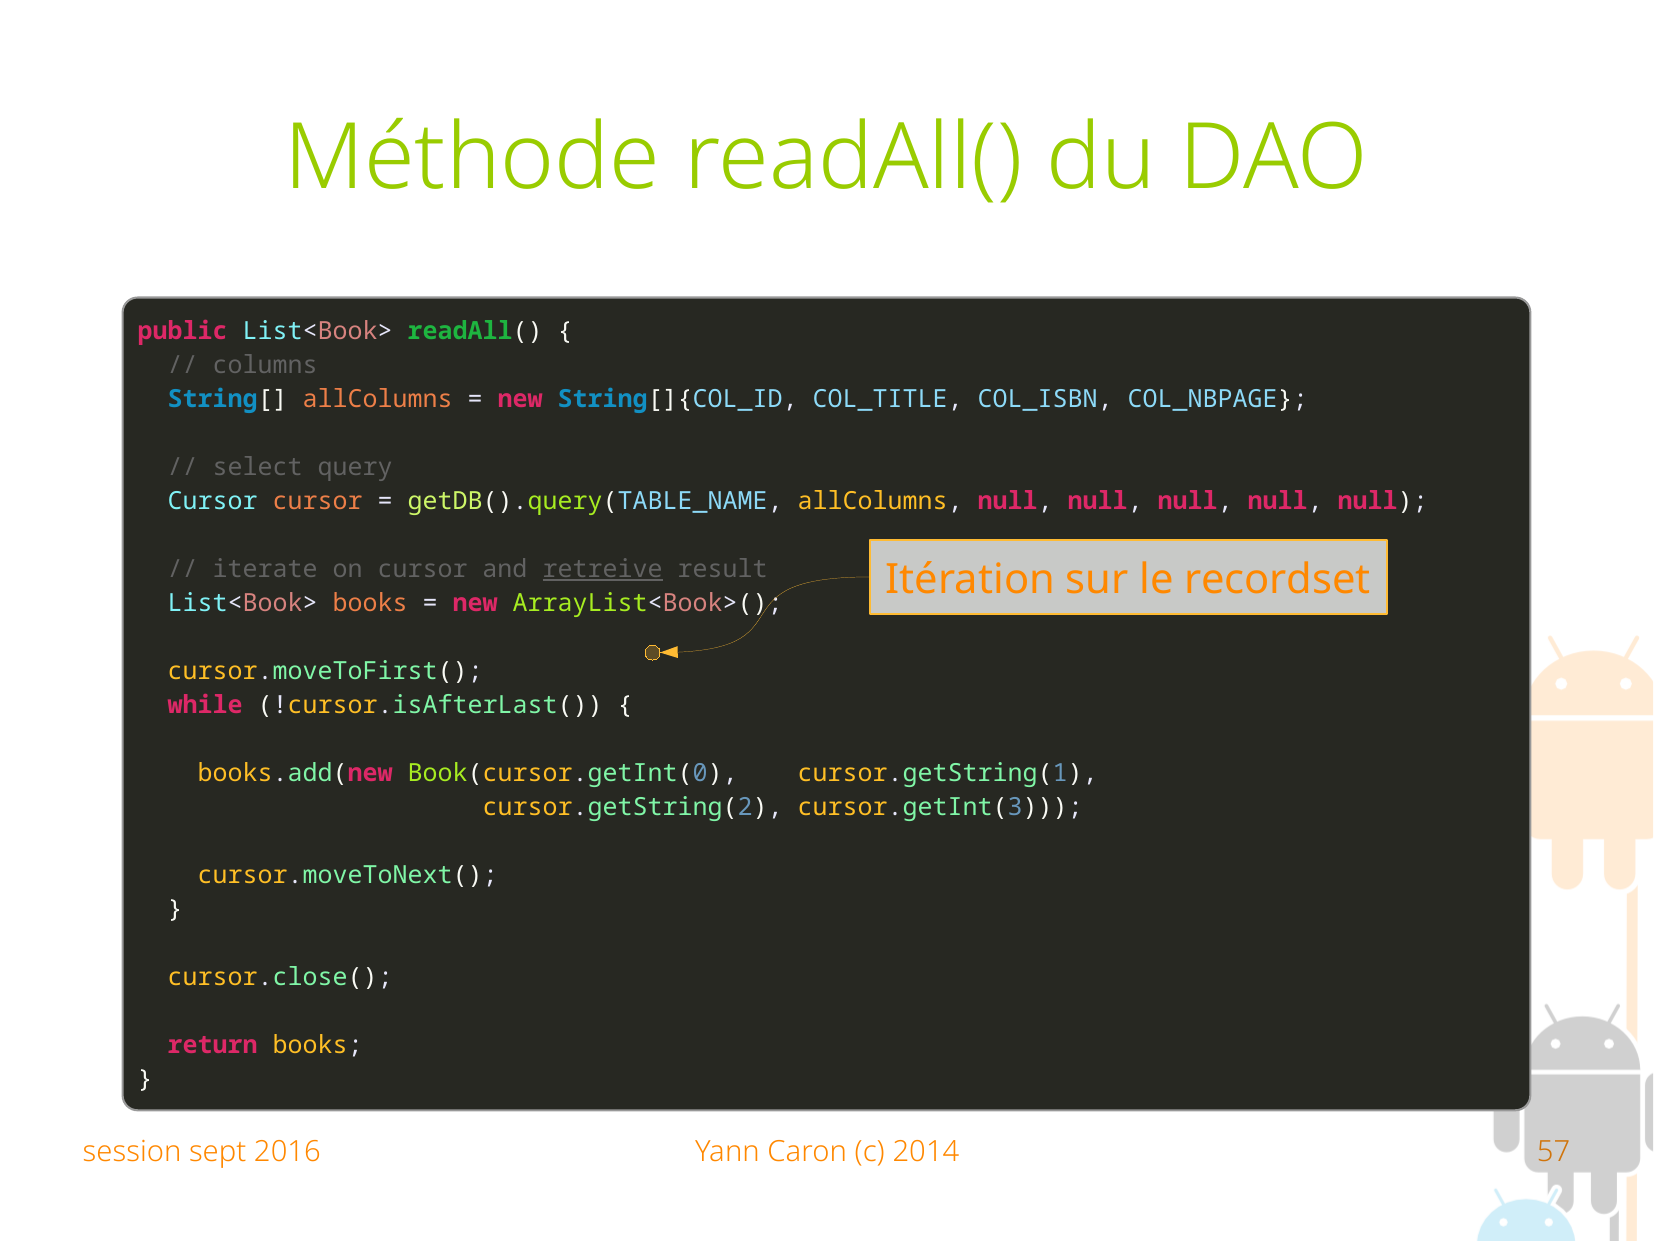

# Méthode readAll() du DAO
public List<Book> readAll() {
 // columns
 String[] allColumns = new String[]{COL_ID, COL_TITLE, COL_ISBN, COL_NBPAGE};
 // select query
 Cursor cursor = getDB().query(TABLE_NAME, allColumns, null, null, null, null, null);
 // iterate on cursor and retreive result
 List<Book> books = new ArrayList<Book>();
 cursor.moveToFirst();
 while (!cursor.isAfterLast()) {
 books.add(new Book(cursor.getInt(0), cursor.getString(1),
 cursor.getString(2), cursor.getInt(3)));
 cursor.moveToNext();
 }
 cursor.close();
 return books;
}
Itération sur le recordset
session sept 2016
Yann Caron (c) 2014
57